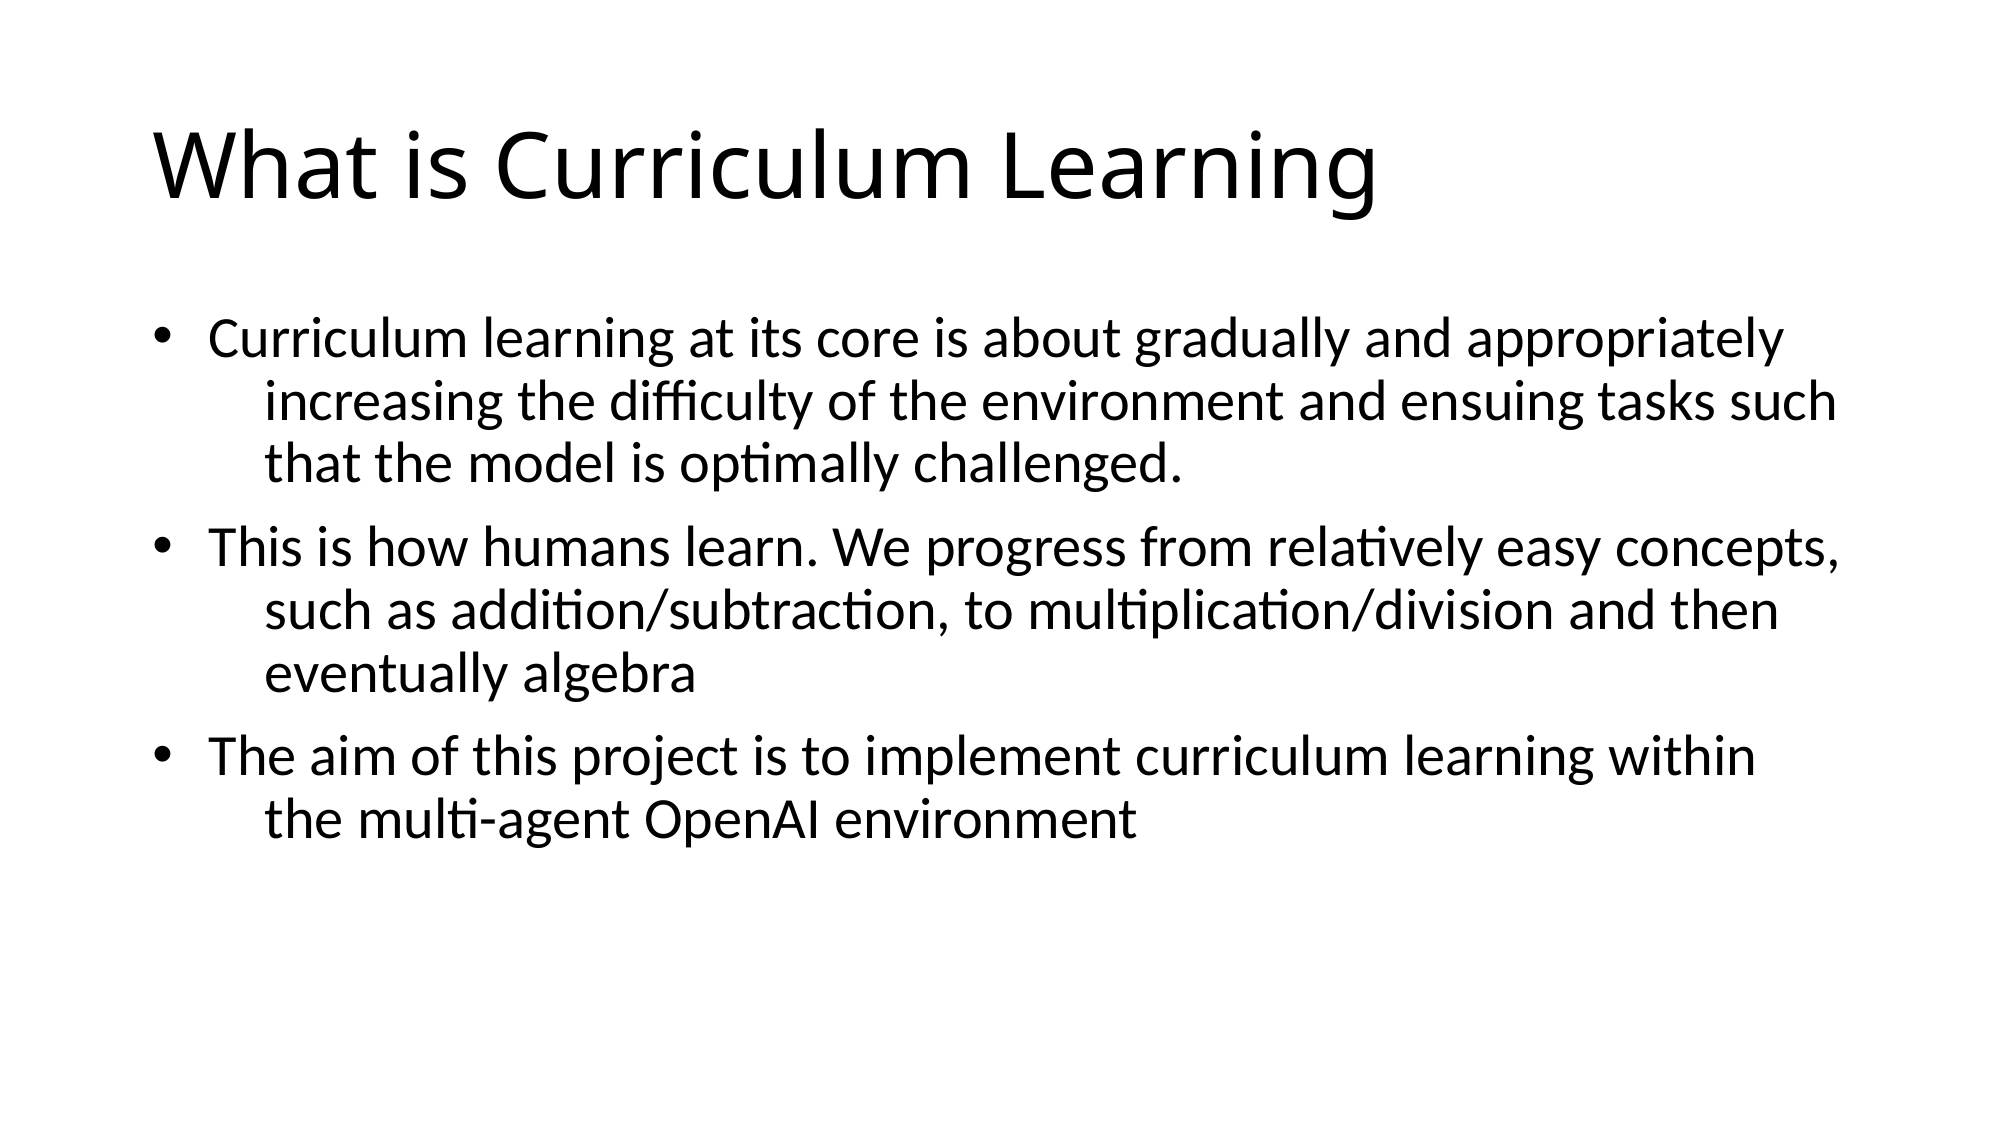

# What is Curriculum Learning
Curriculum learning at its core is about gradually and appropriately increasing the difficulty of the environment and ensuing tasks such that the model is optimally challenged.
This is how humans learn. We progress from relatively easy concepts, such as addition/subtraction, to multiplication/division and then eventually algebra
The aim of this project is to implement curriculum learning within the multi-agent OpenAI environment